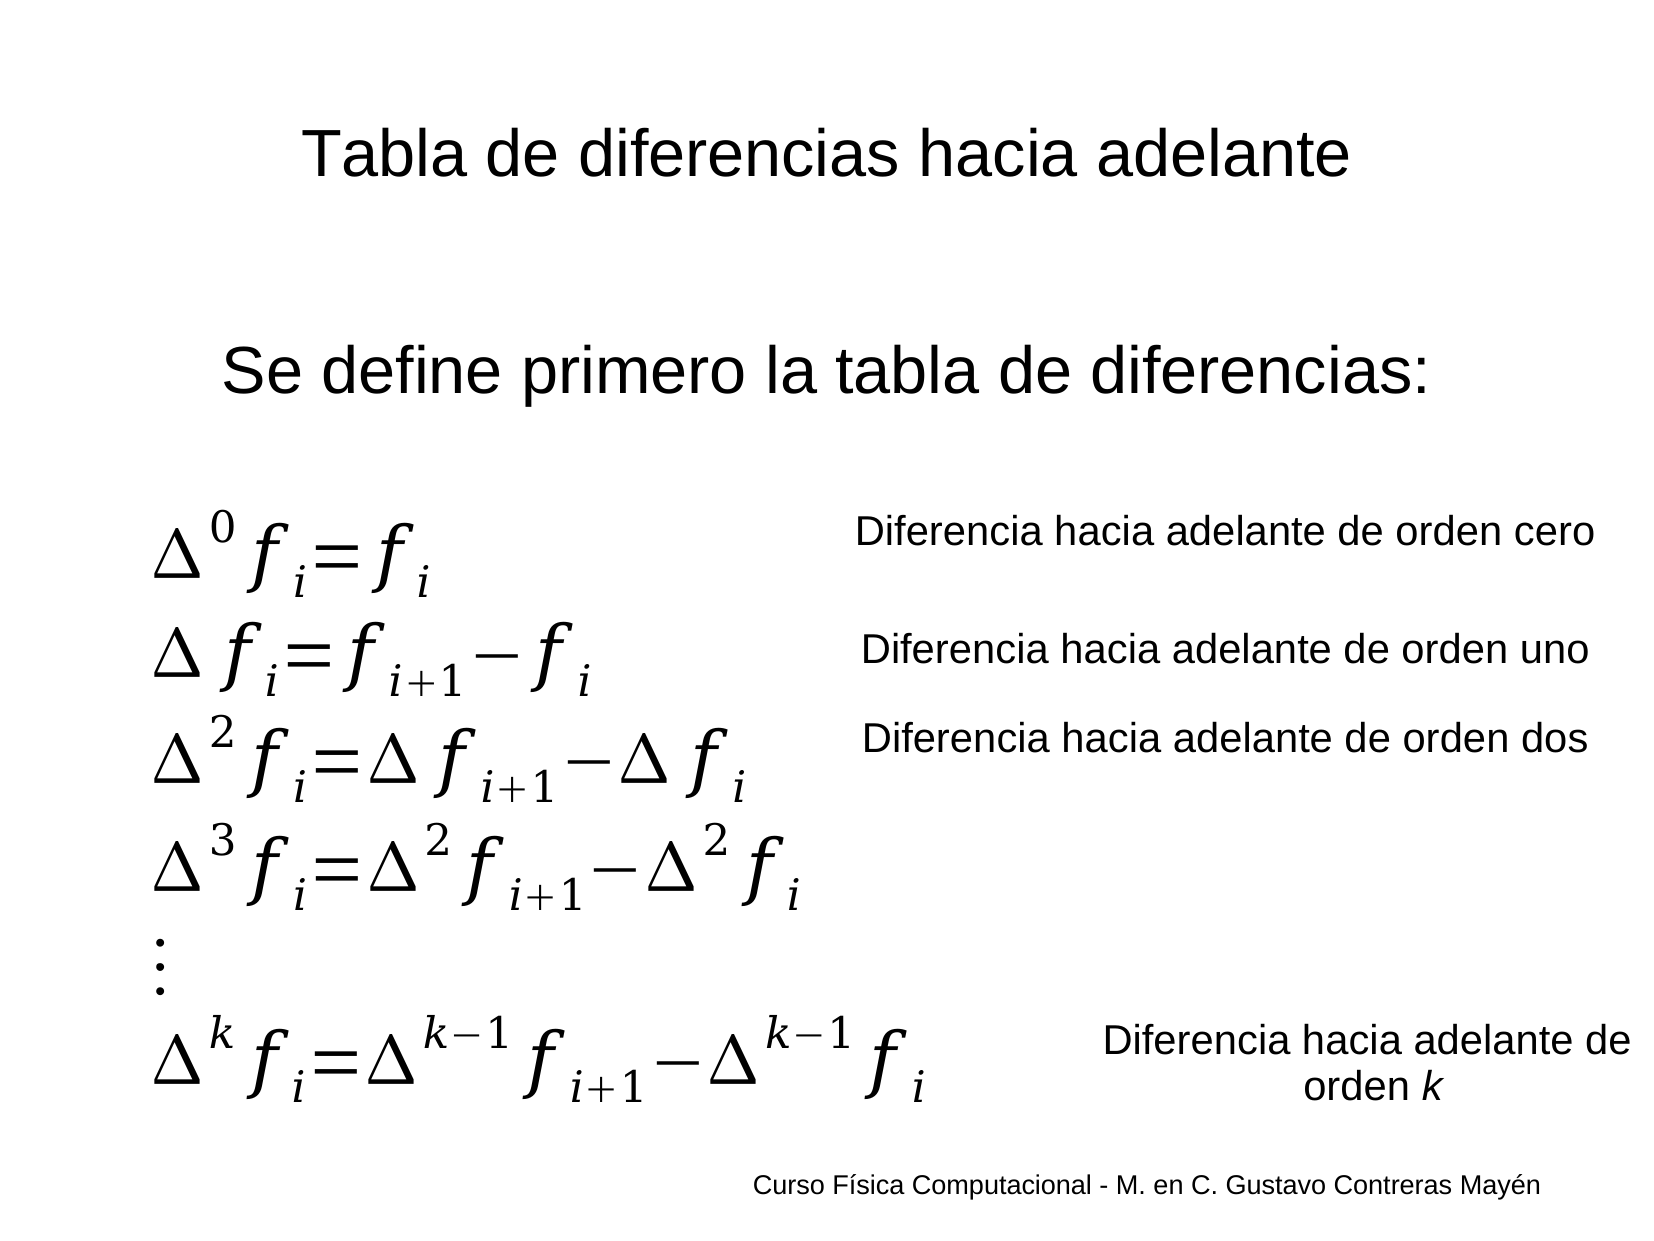

# Tabla de diferencias hacia adelante
Se define primero la tabla de diferencias:
Diferencia hacia adelante de orden cero
Diferencia hacia adelante de orden uno
Diferencia hacia adelante de orden dos
Diferencia hacia adelante de
orden k